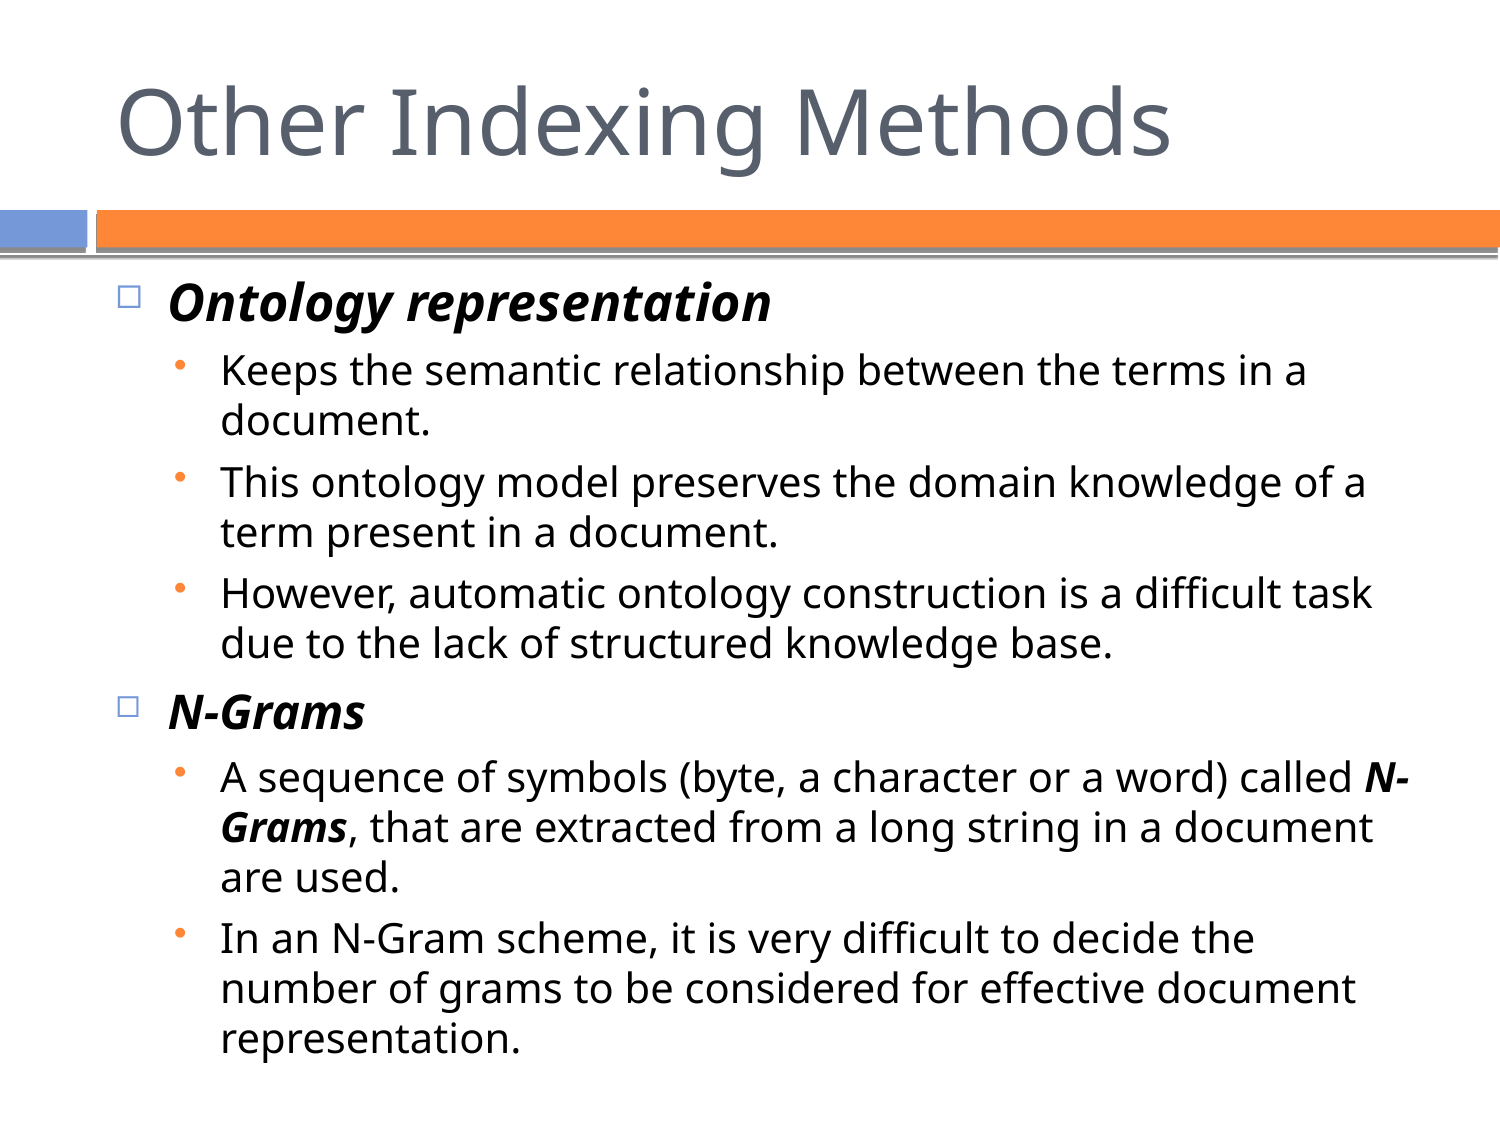

# Other Indexing Methods
Ontology representation
Keeps the semantic relationship between the terms in a document.
This ontology model preserves the domain knowledge of a term present in a document.
However, automatic ontology construction is a difficult task due to the lack of structured knowledge base.
N-Grams
A sequence of symbols (byte, a character or a word) called N-Grams, that are extracted from a long string in a document are used.
In an N-Gram scheme, it is very difficult to decide the number of grams to be considered for effective document representation.